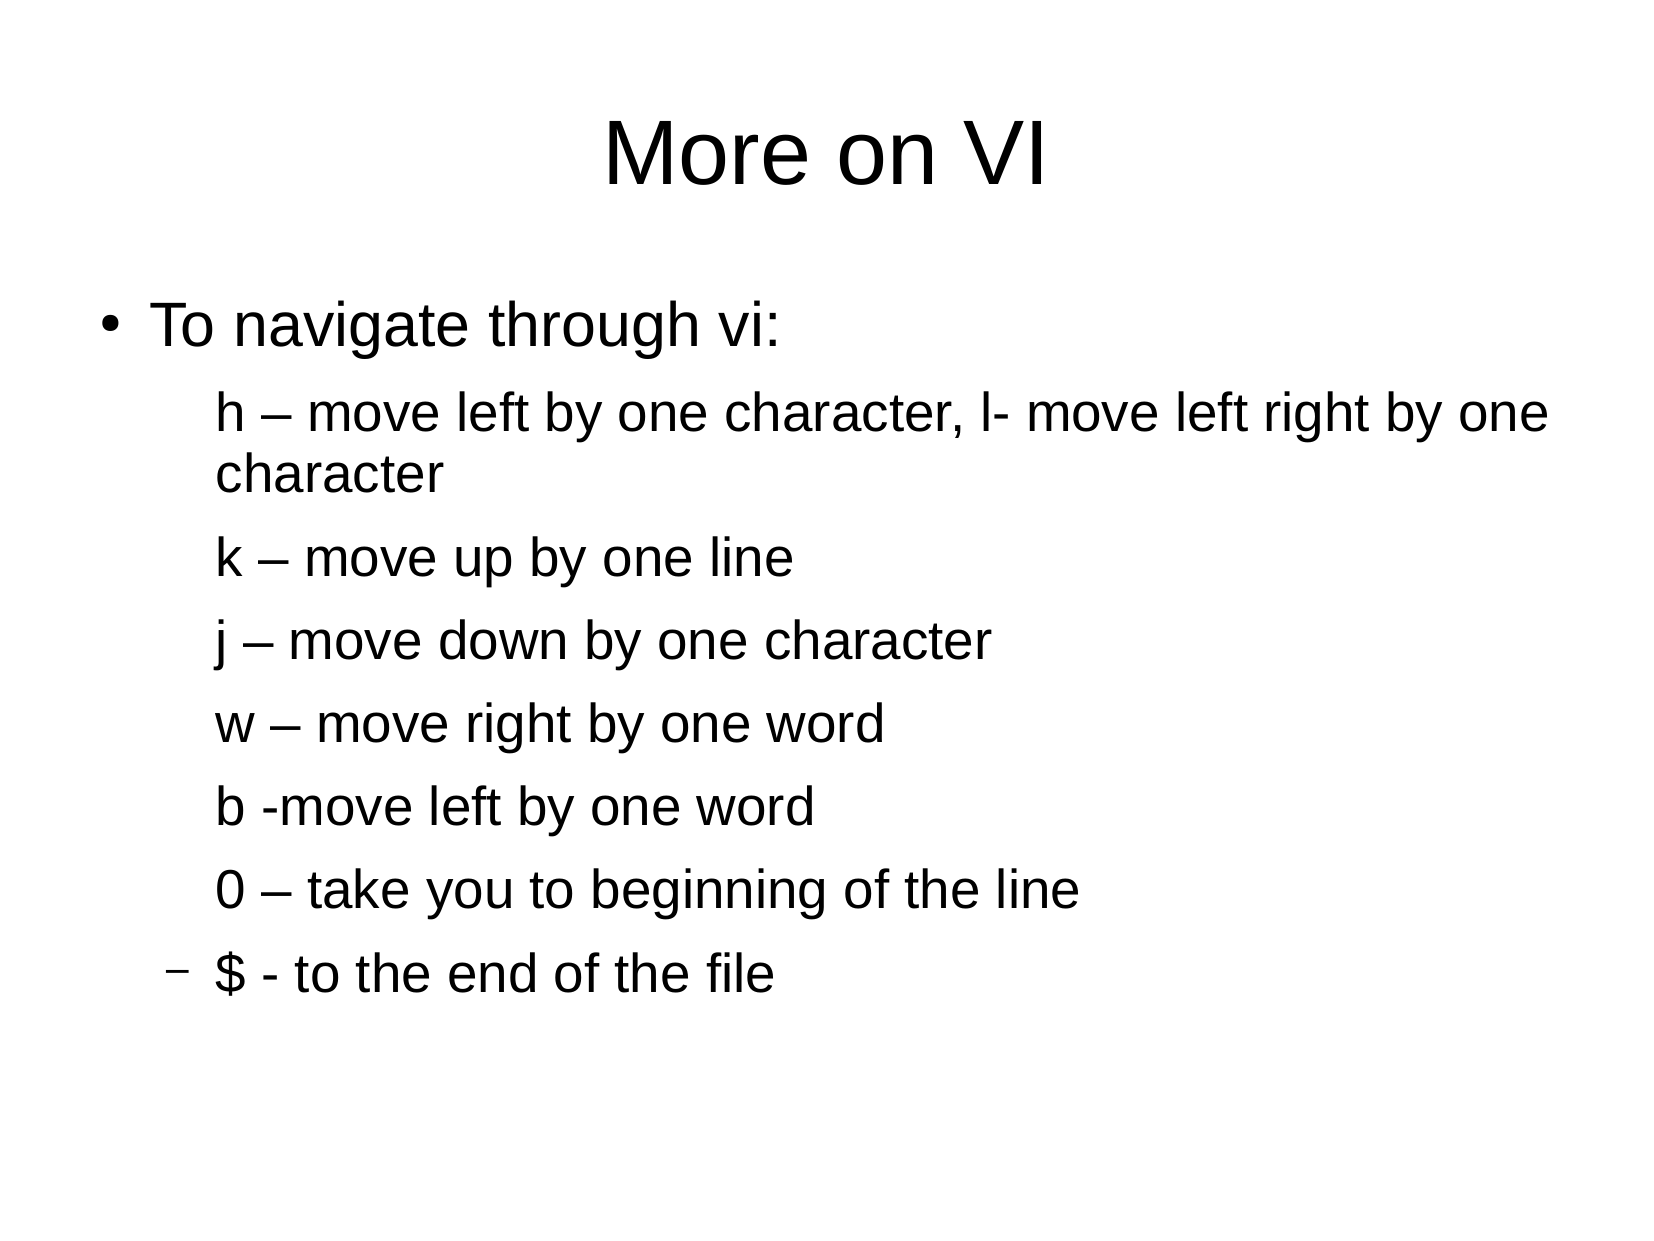

# More on VI
To navigate through vi:
h – move left by one character, l- move left right by one character
k – move up by one line
j – move down by one character
w – move right by one word
b -move left by one word
0 – take you to beginning of the line
$ - to the end of the file